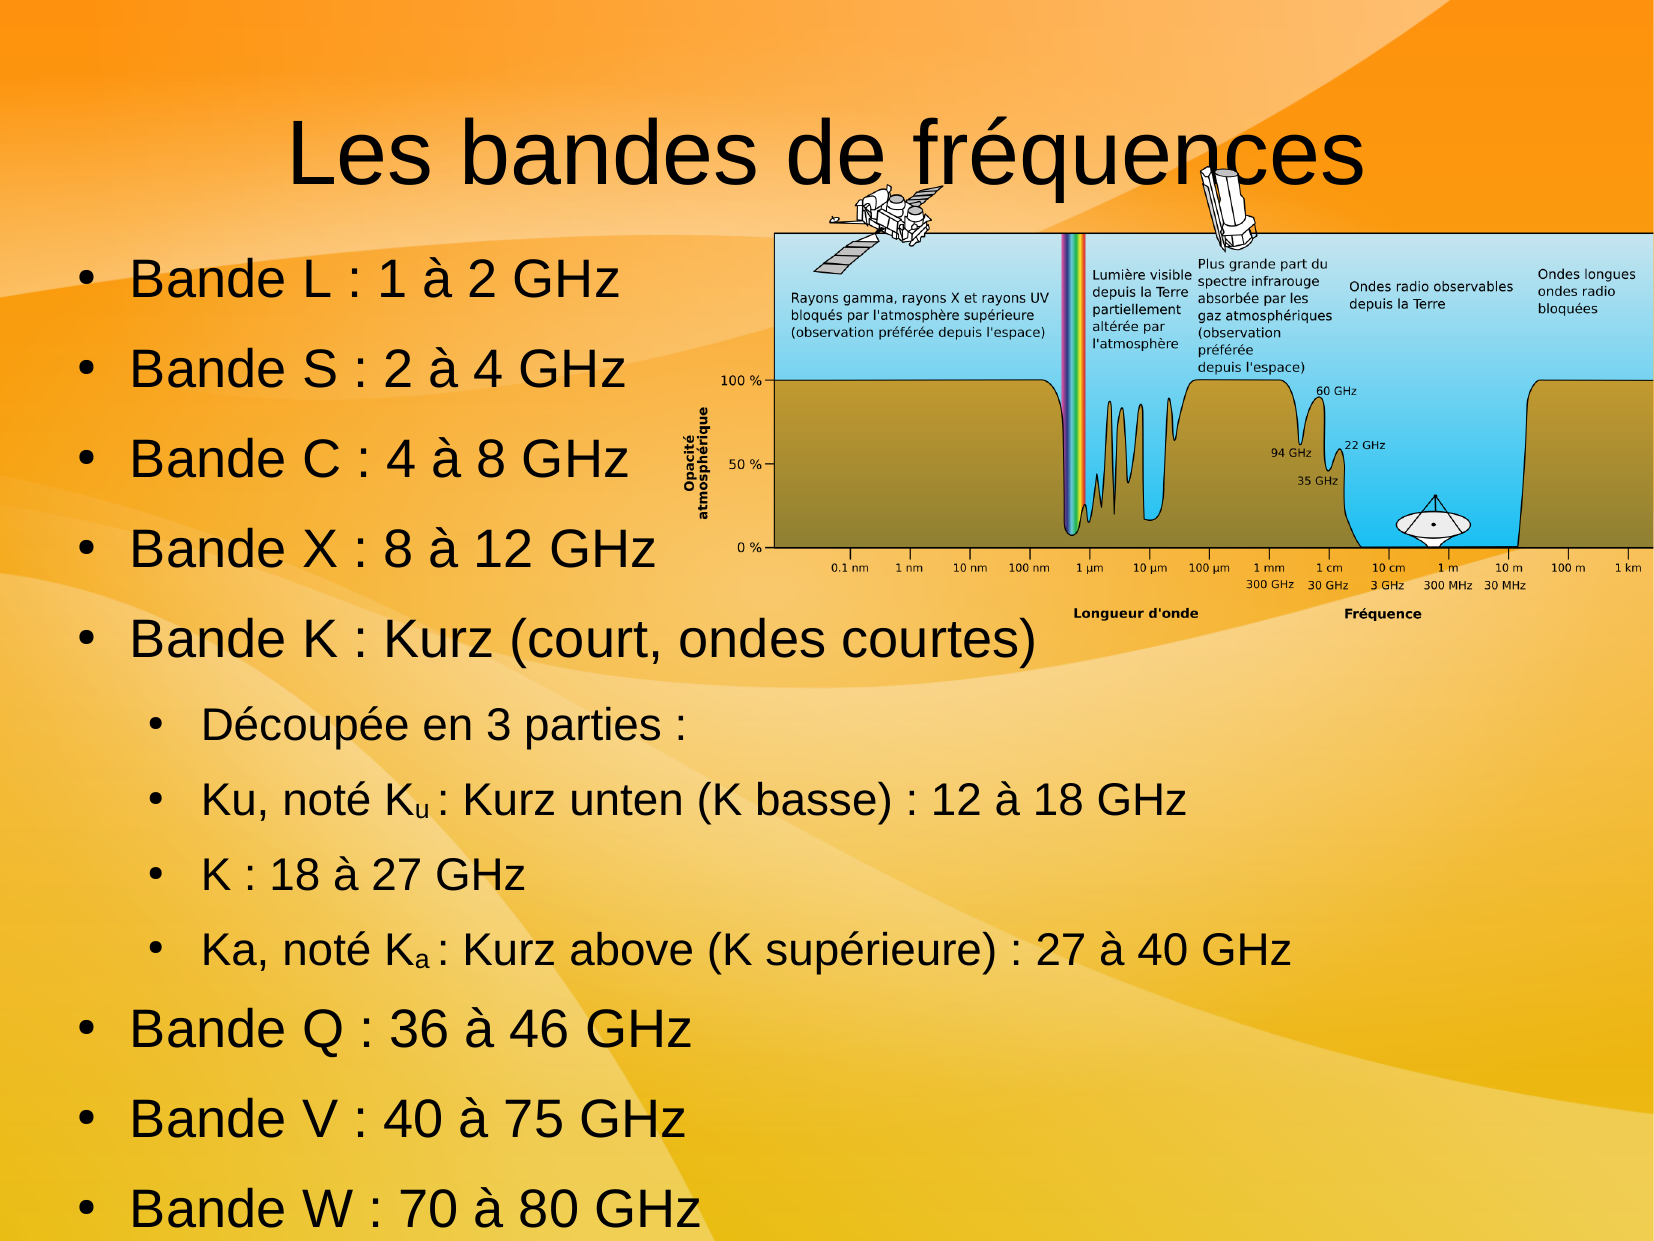

# Les bandes de fréquences
Bande L : 1 à 2 GHz
Bande S : 2 à 4 GHz
Bande C : 4 à 8 GHz
Bande X : 8 à 12 GHz
Bande K : Kurz (court, ondes courtes)
Découpée en 3 parties :
Ku, noté Ku : Kurz unten (K basse) : 12 à 18 GHz
K : 18 à 27 GHz
Ka, noté Ka : Kurz above (K supérieure) : 27 à 40 GHz
Bande Q : 36 à 46 GHz
Bande V : 40 à 75 GHz
Bande W : 70 à 80 GHz